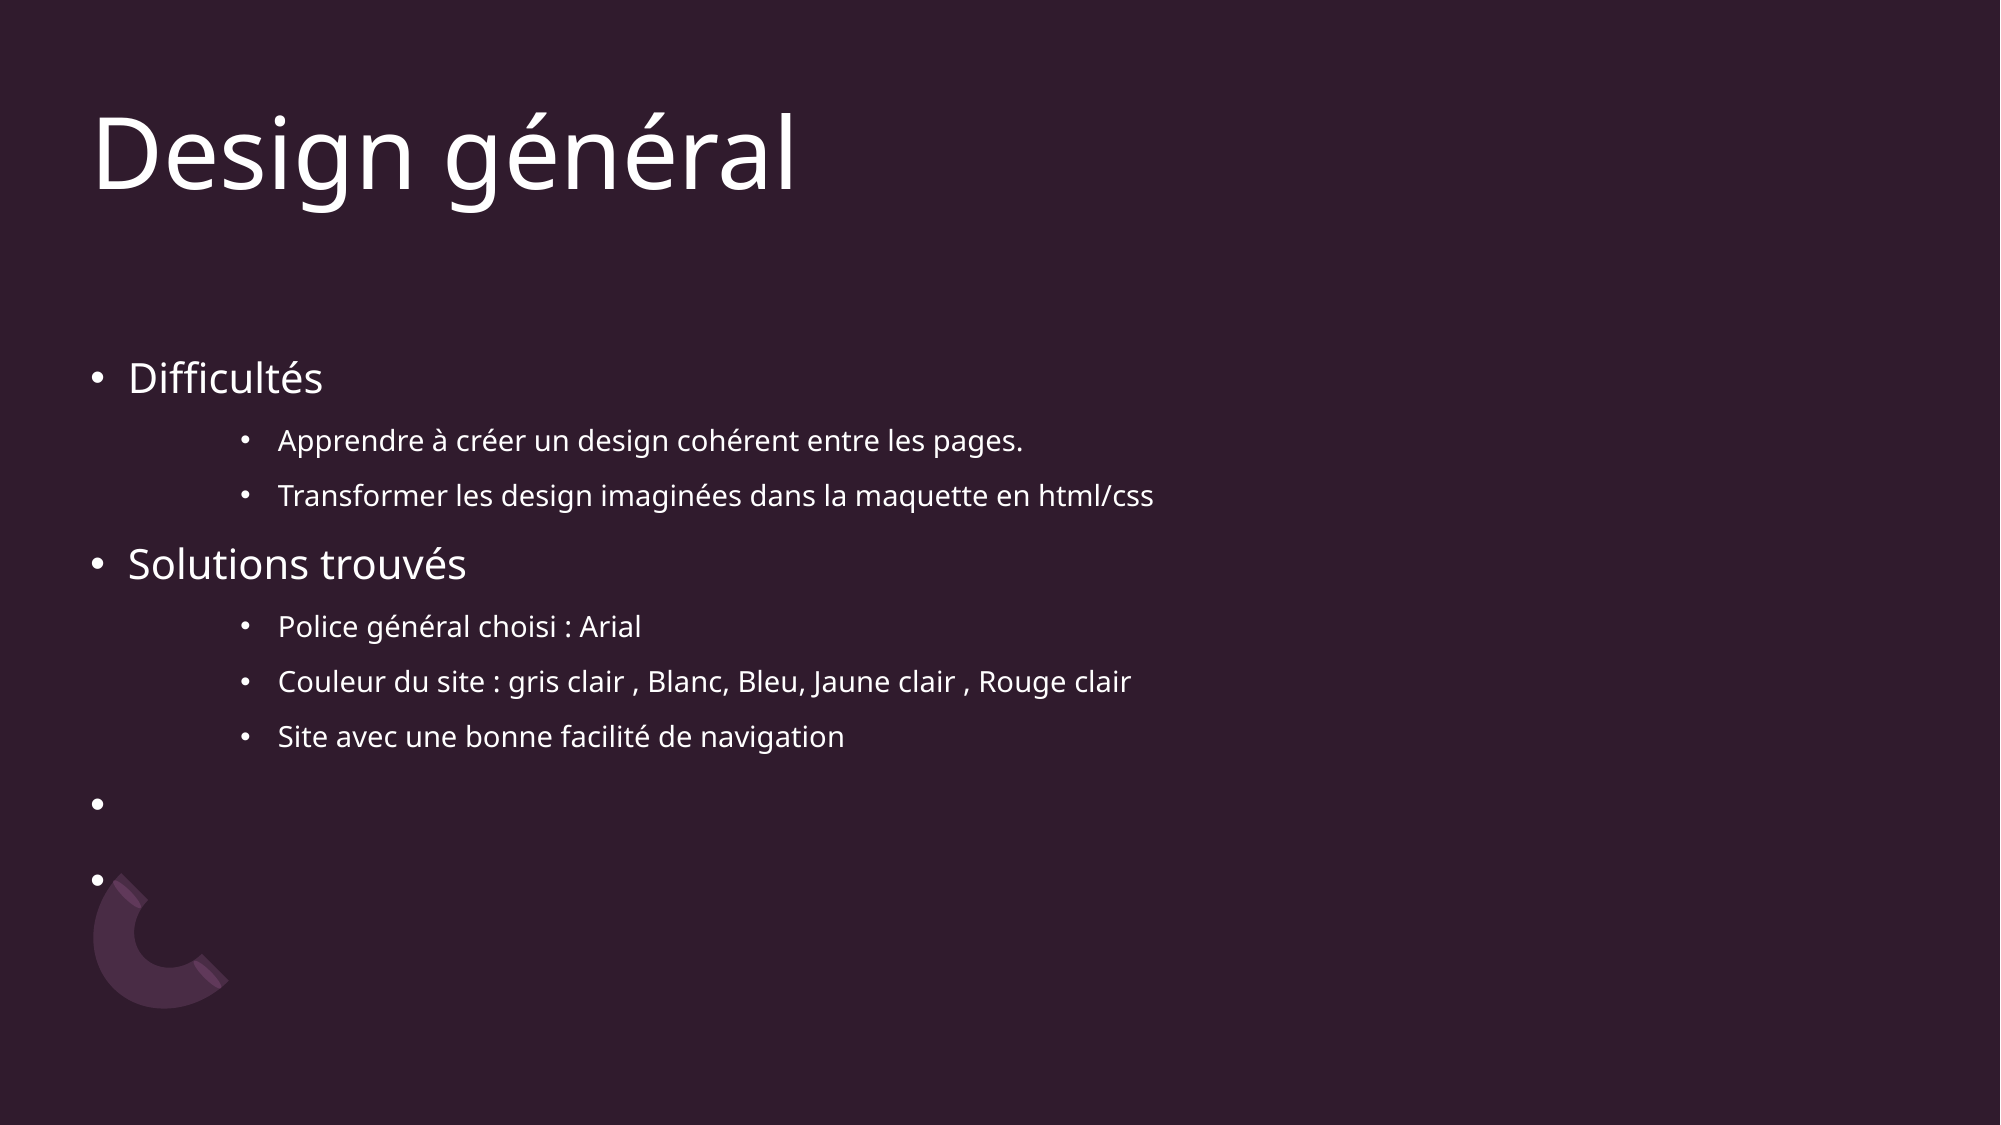

# Design général
Difficultés
Apprendre à créer un design cohérent entre les pages.
Transformer les design imaginées dans la maquette en html/css
Solutions trouvés
Police général choisi : Arial
Couleur du site : gris clair , Blanc, Bleu, Jaune clair , Rouge clair
Site avec une bonne facilité de navigation